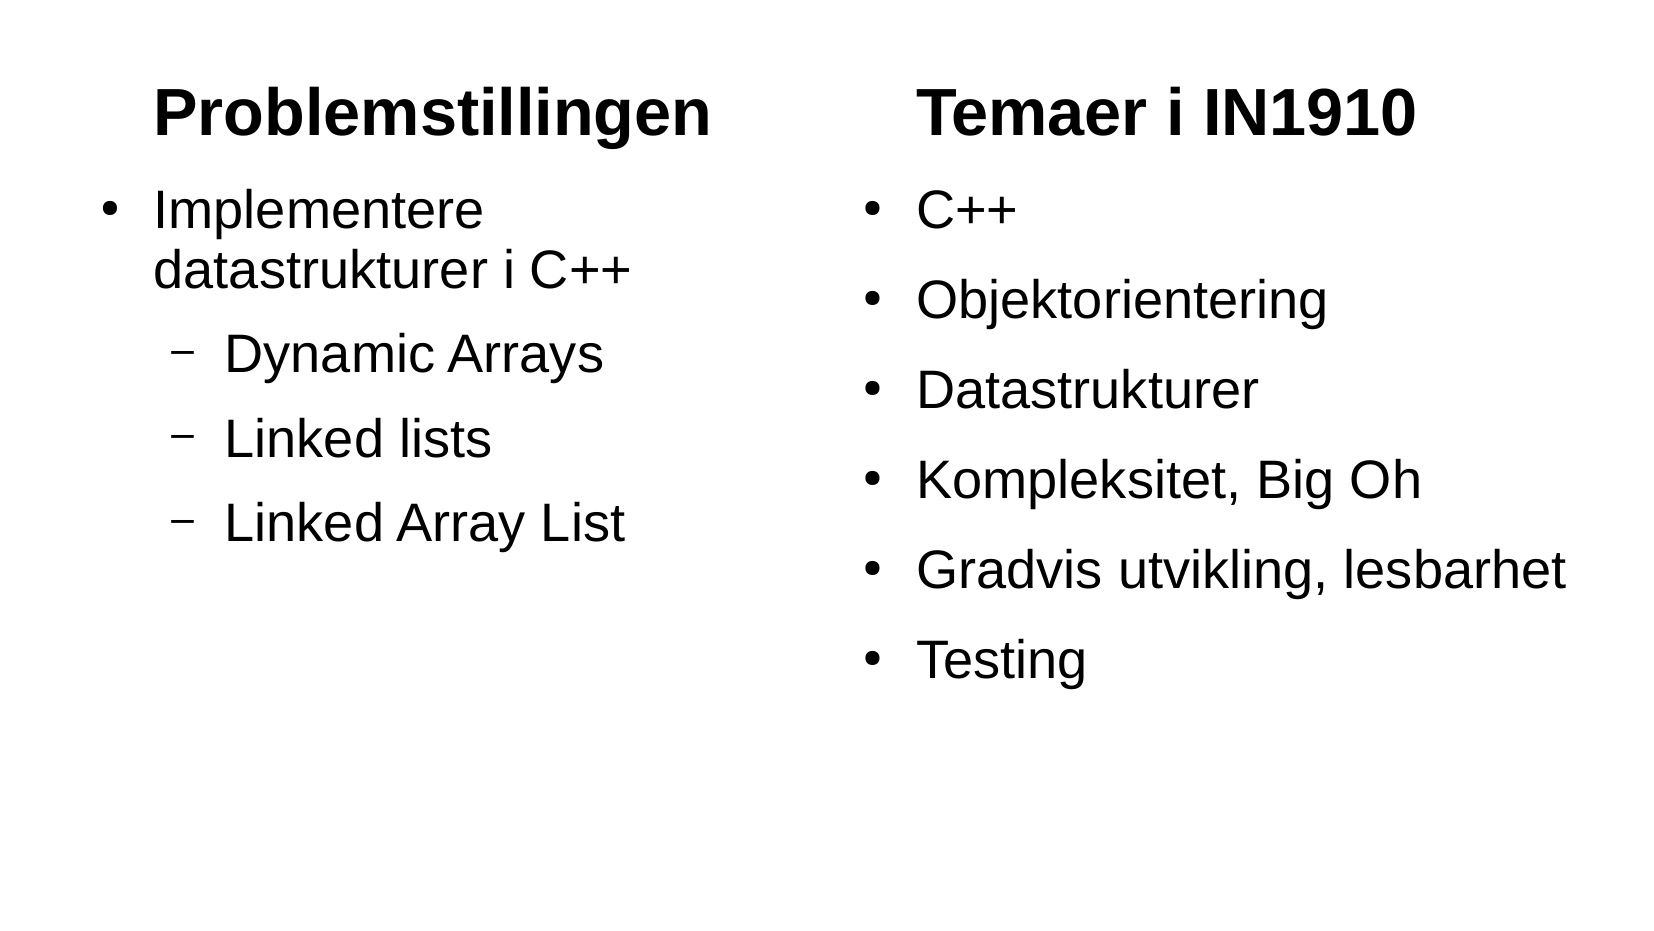

# Problemstillingen
Implementere datastrukturer i C++
Dynamic Arrays
Linked lists
Linked Array List
Temaer i IN1910
C++
Objektorientering
Datastrukturer
Kompleksitet, Big Oh
Gradvis utvikling, lesbarhet
Testing